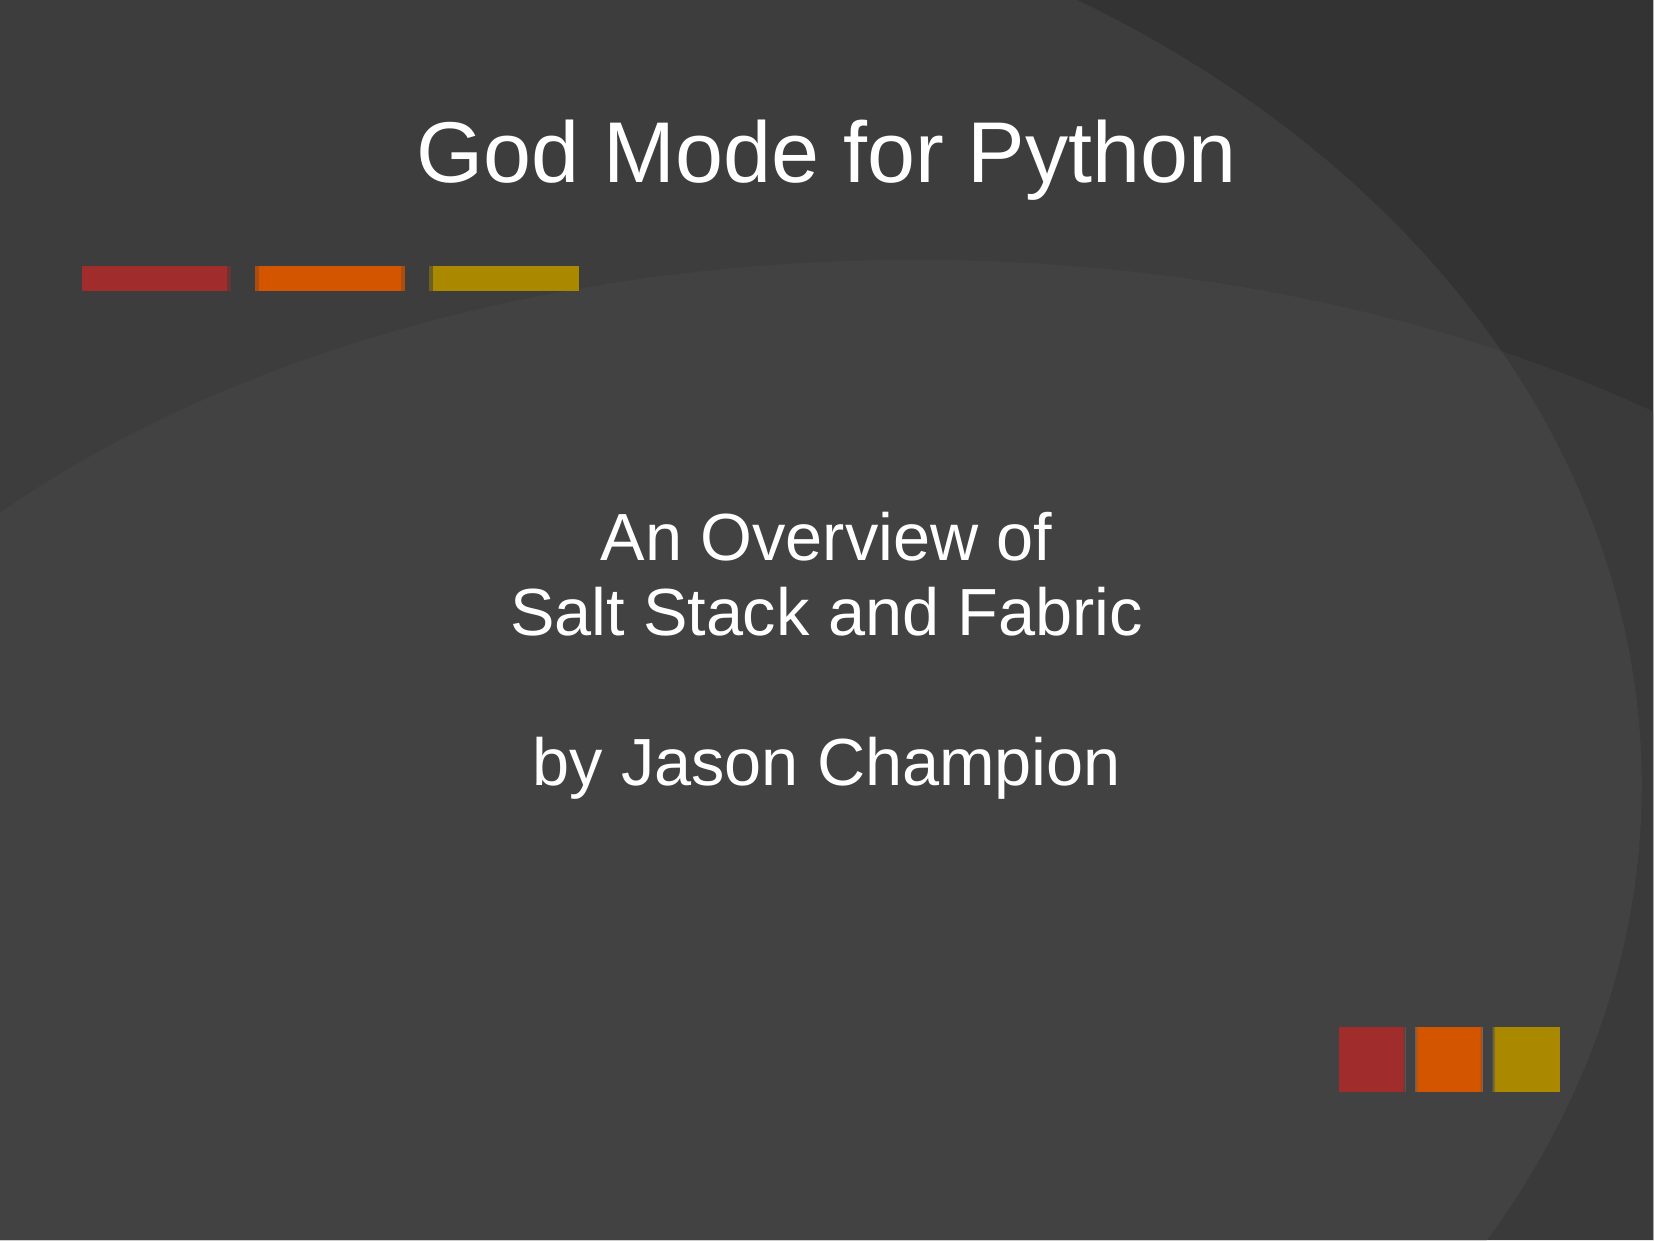

# God Mode for Python
An Overview of
Salt Stack and Fabric
by Jason Champion